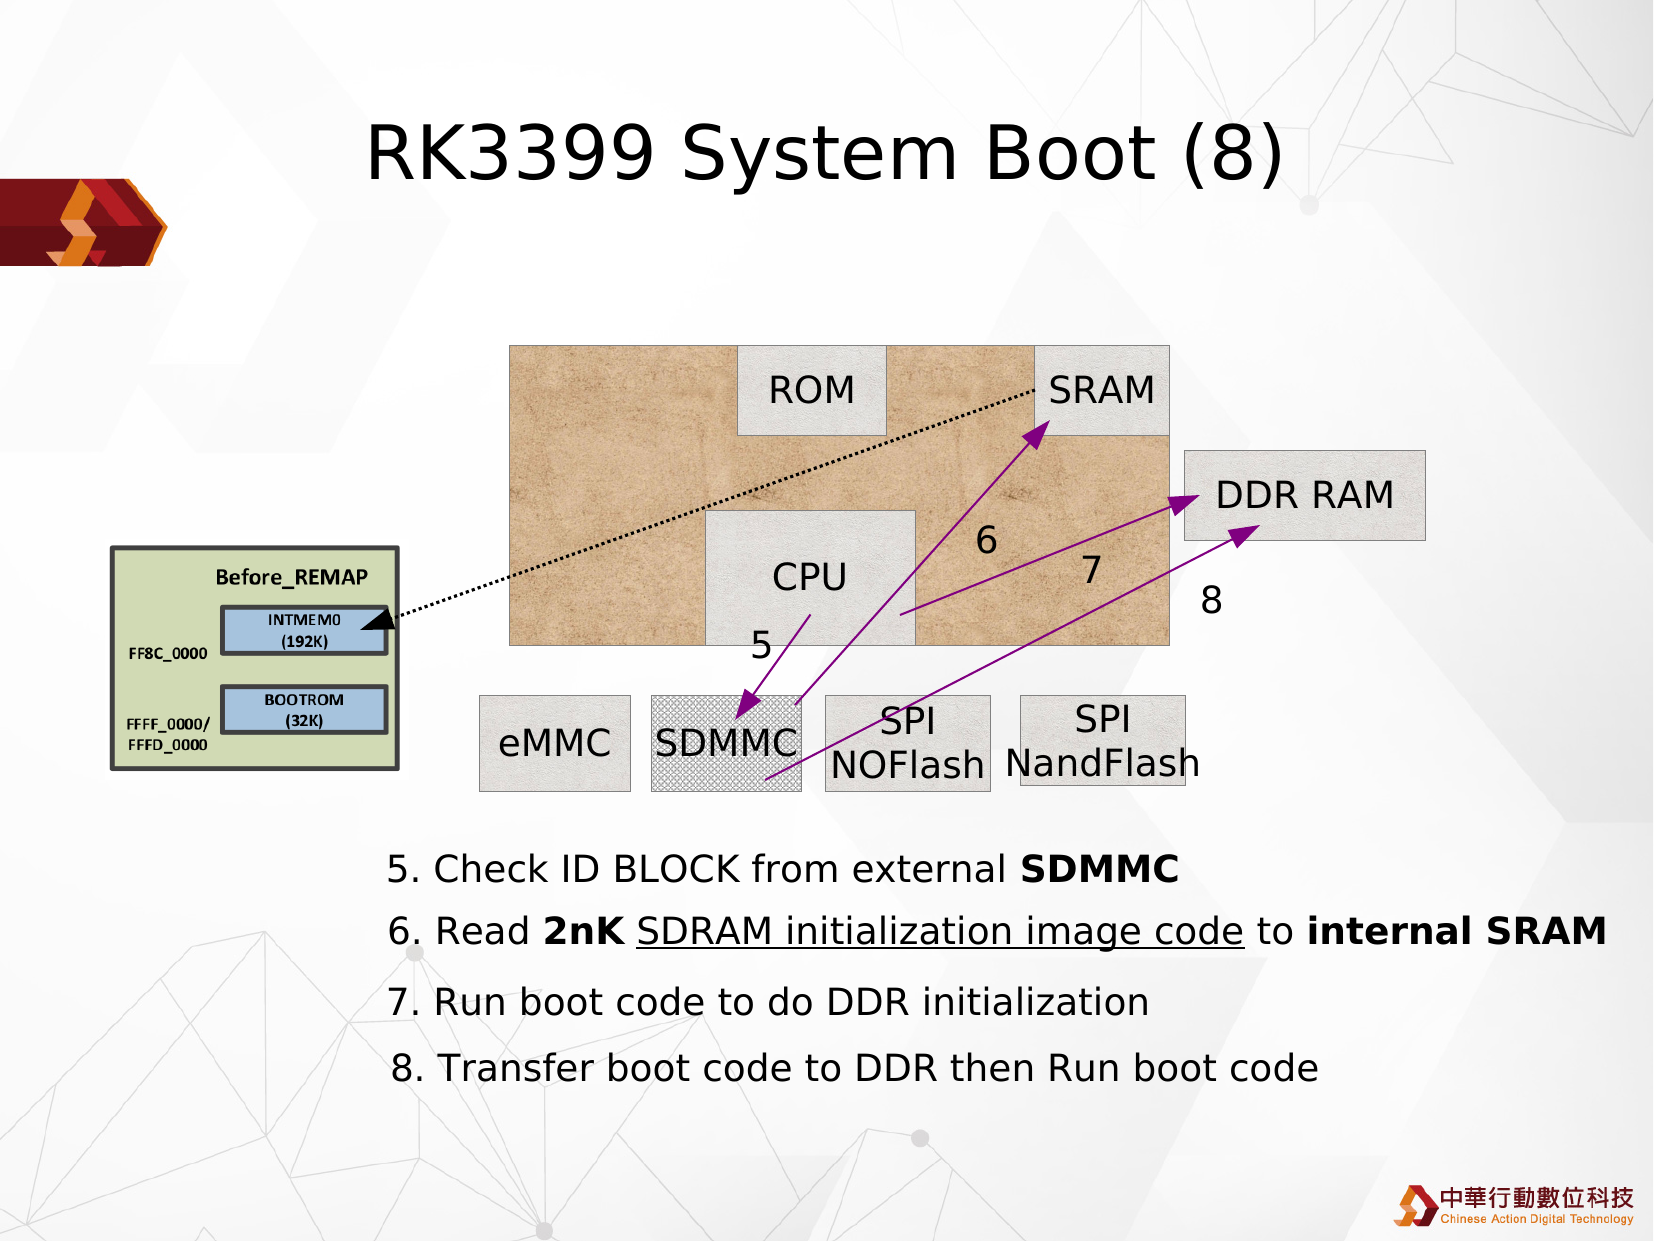

# RK3399 System Boot (8)
ROM
SRAM
DDR RAM
CPU
6
7
8
5
eMMC
SDMMC
SPI
NOFlash
SPI
NandFlash
5. Check ID BLOCK from external SDMMC
6. Read 2nK SDRAM initialization image code to internal SRAM
7. Run boot code to do DDR initialization
8. Transfer boot code to DDR then Run boot code